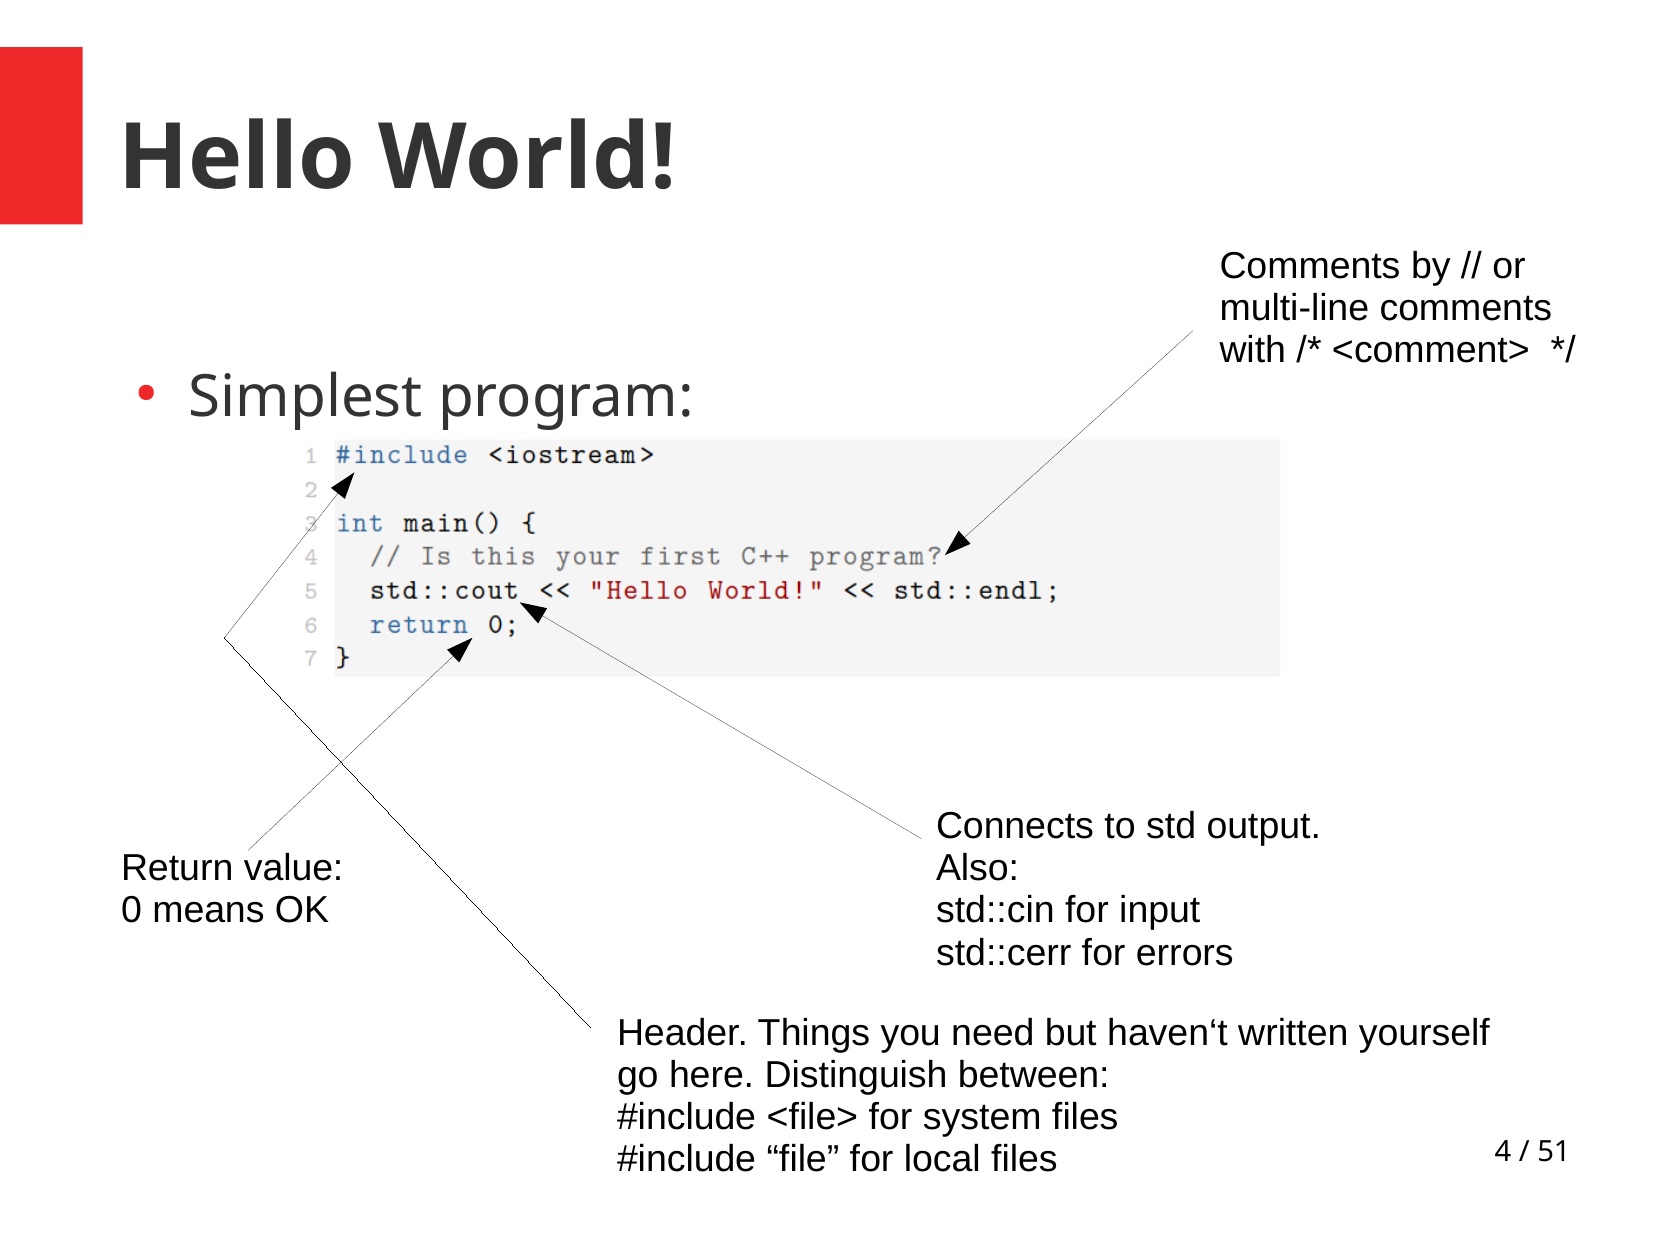

# Hello World!
Comments by // or multi-line comments with /* <comment> */
Simplest program:
Connects to std output. Also:
std::cin for input
std::cerr for errors
Return value: 0 means OK
Header. Things you need but haven‘t written yourself go here. Distinguish between:
#include <file> for system files
#include “file” for local files
4